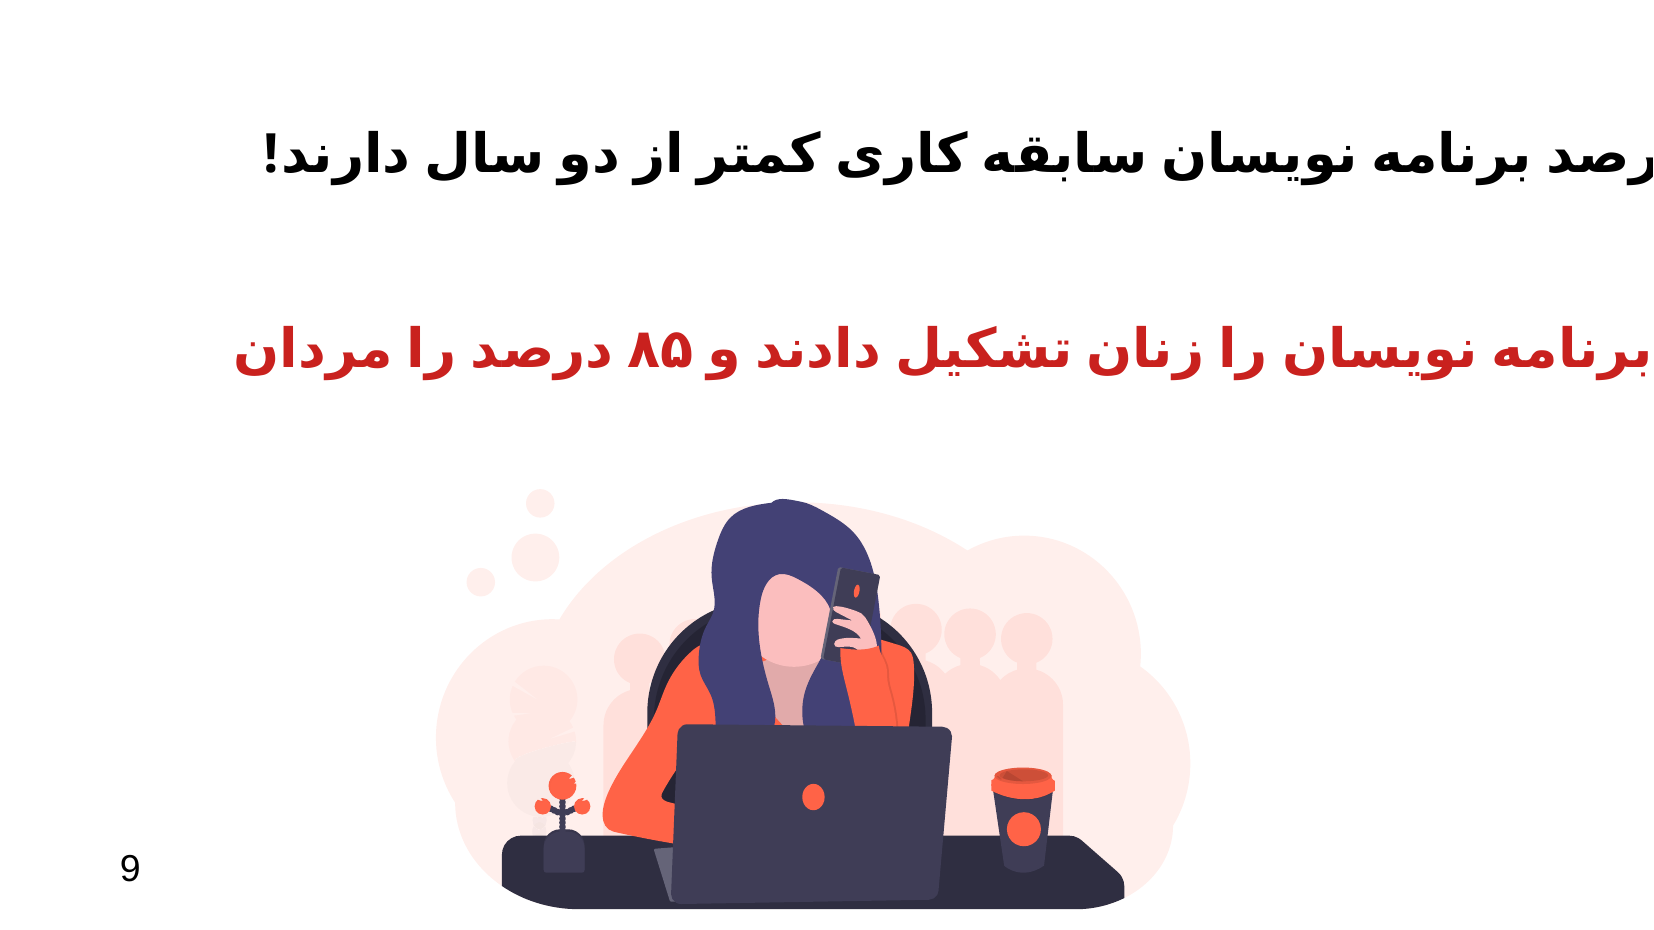

حدود ۵۱ درصد برنامه نویسان سابقه کاری کمتر از دو سال دارند!
۱۵ درصد برنامه نویسان را زنان تشکیل دادند و ۸۵ درصد را مردان
9